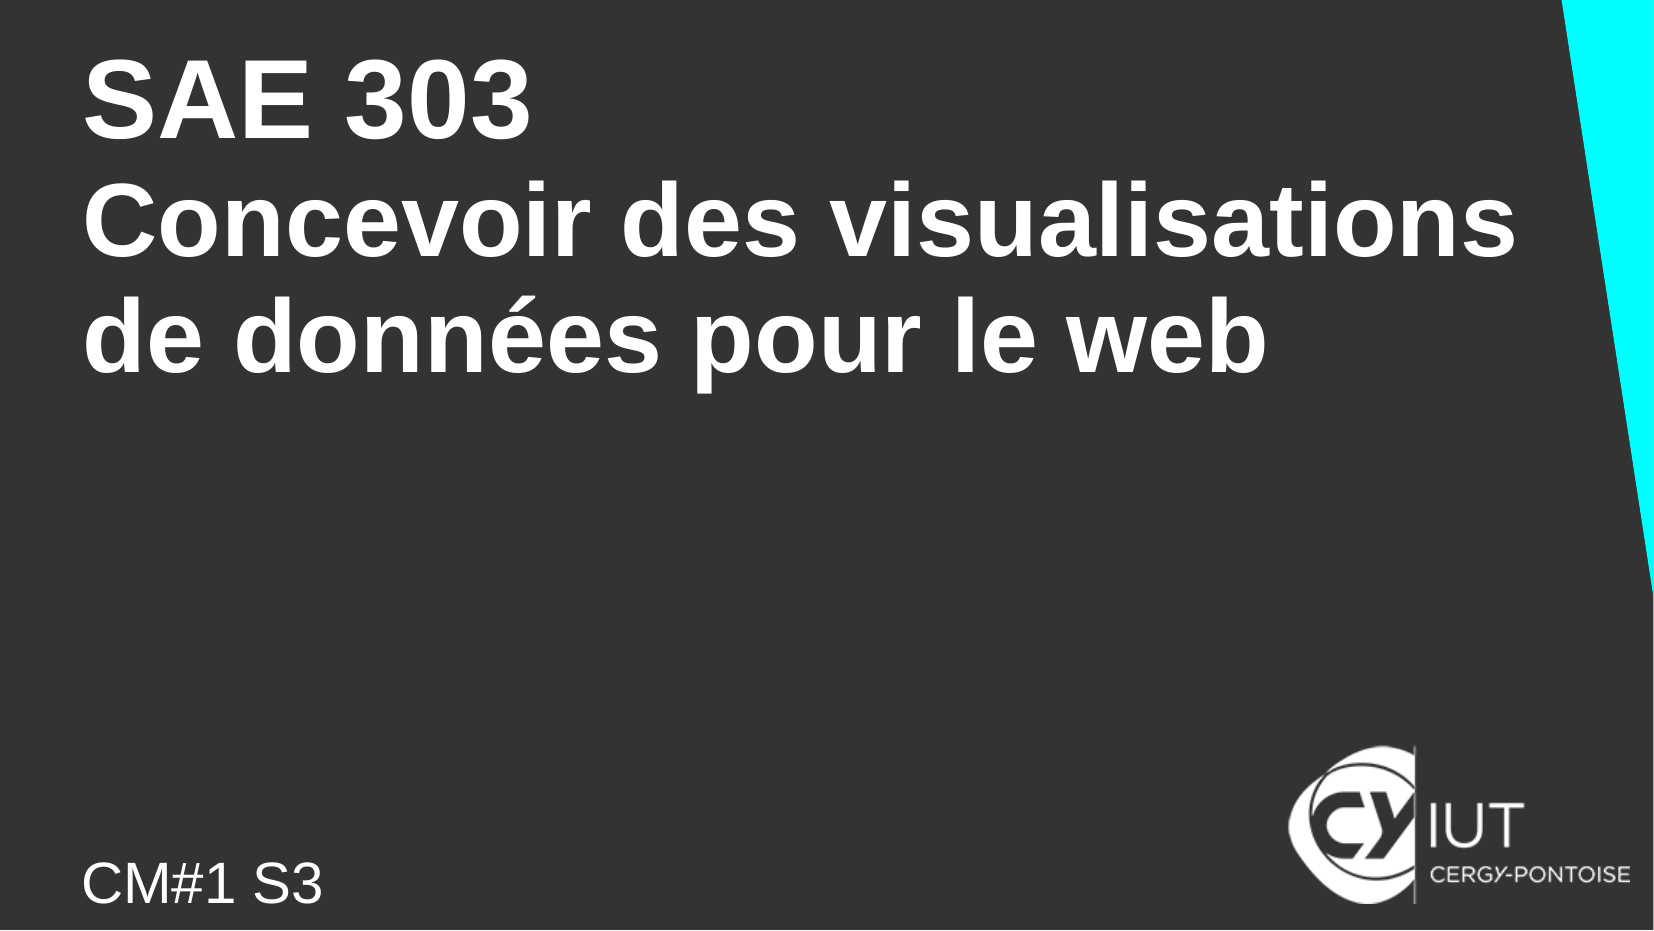

# SAE 303 Concevoir des visualisations de données pour le web
CM#1 S3